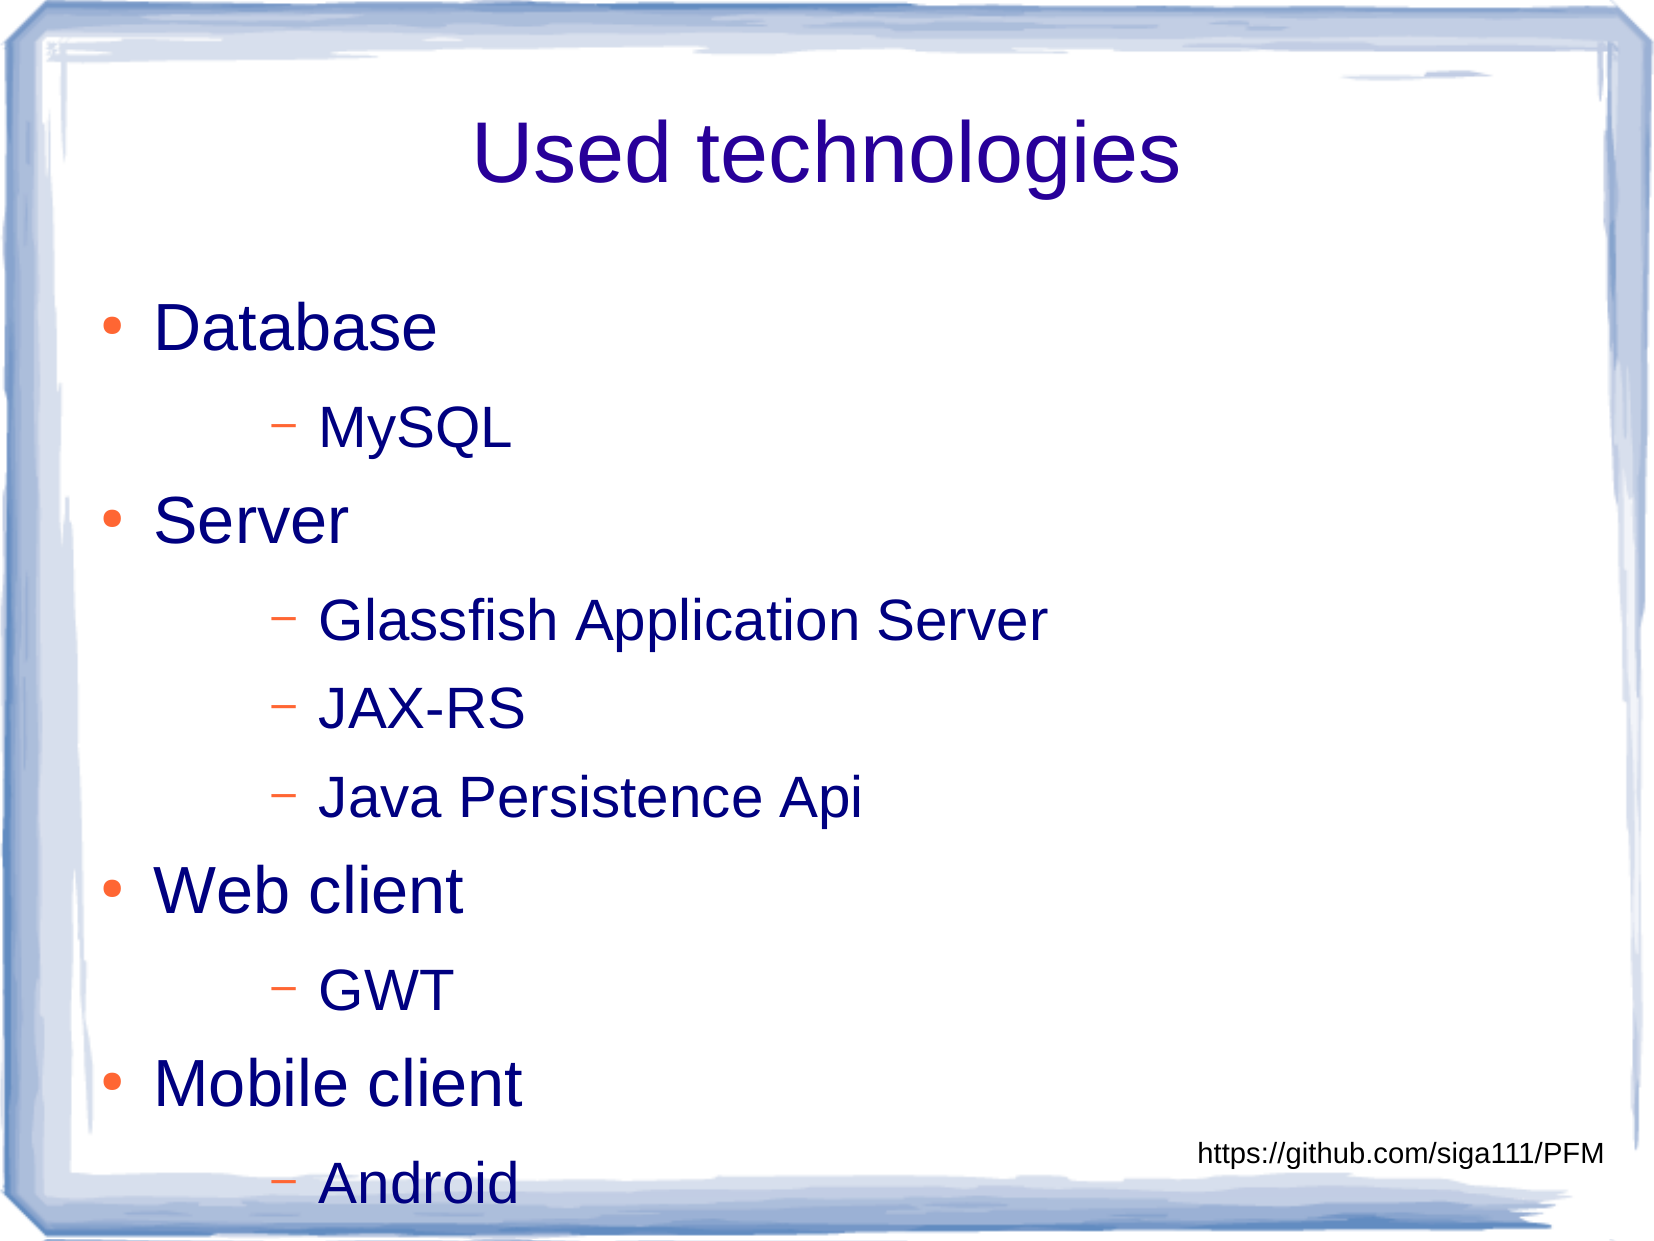

# Used technologies
Database
MySQL
Server
Glassfish Application Server
JAX-RS
Java Persistence Api
Web client
GWT
Mobile client
Android